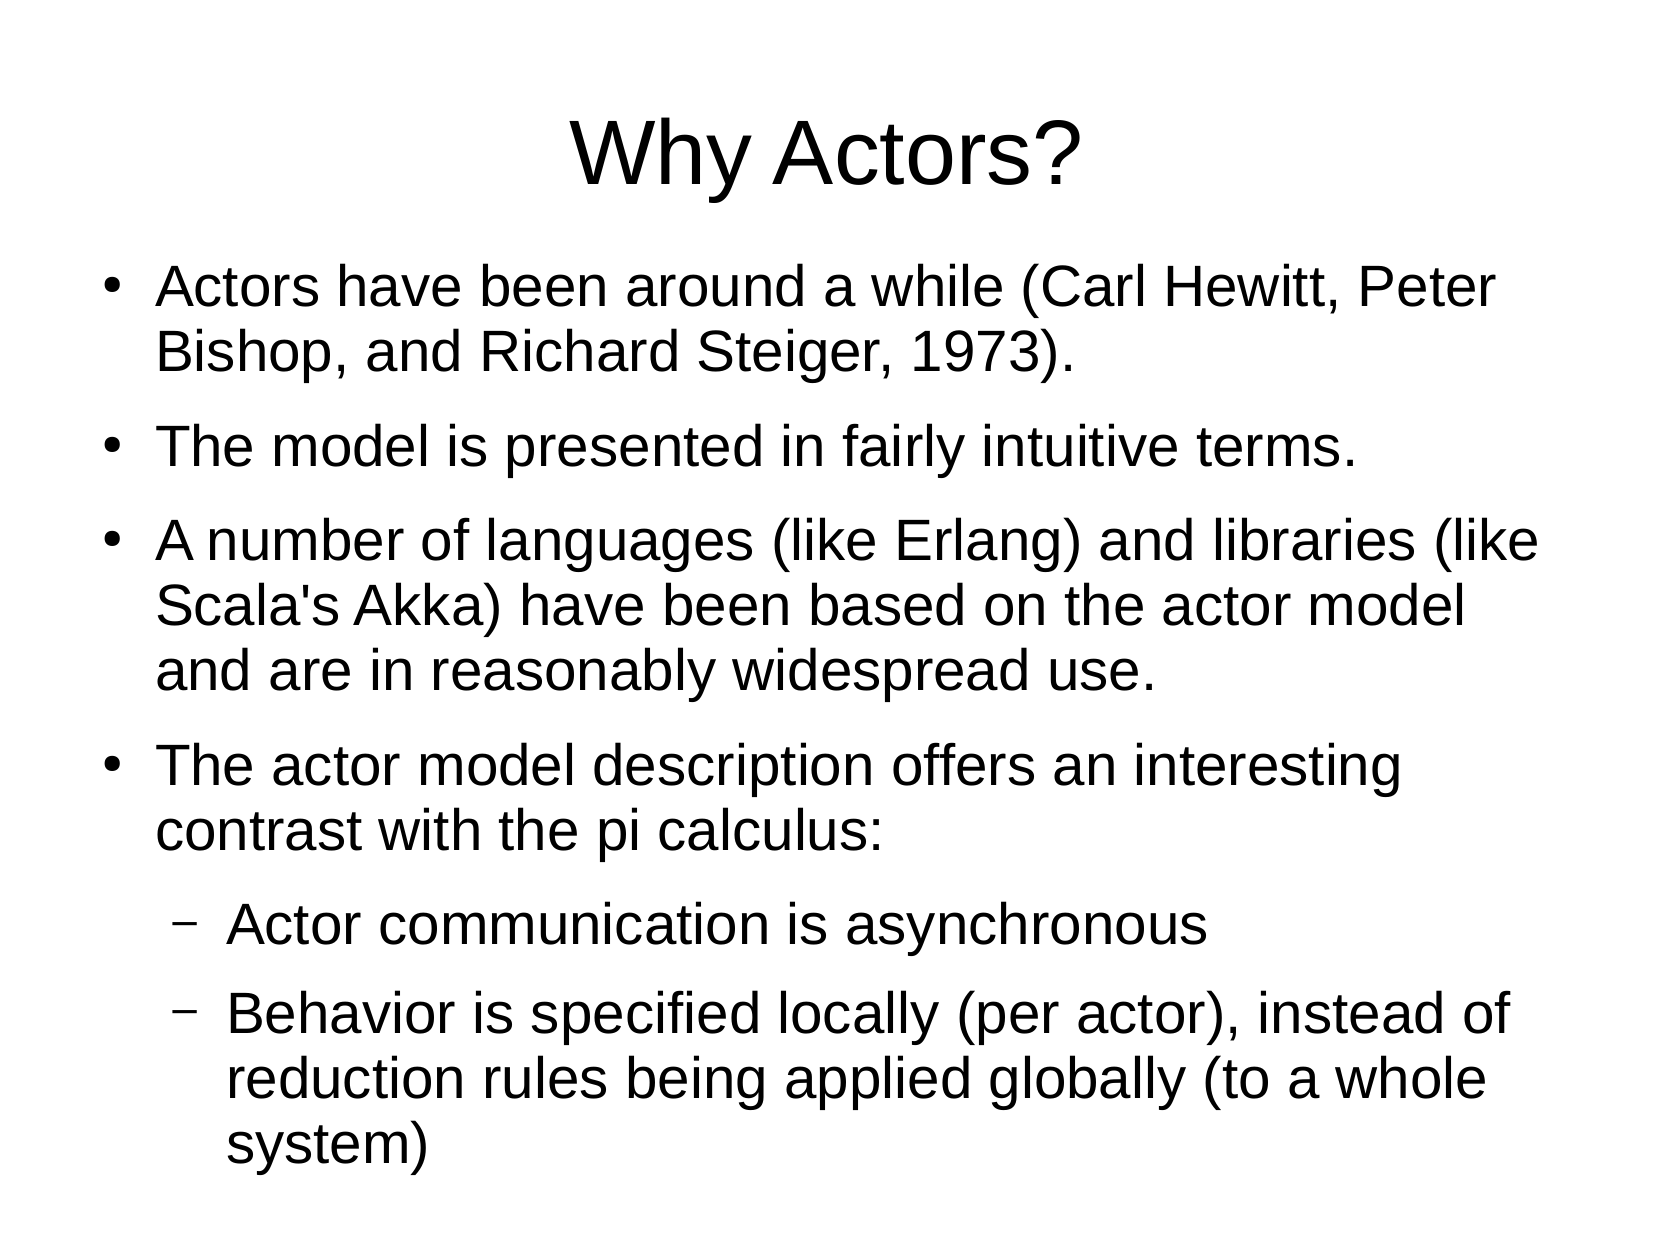

# Why Actors?
Actors have been around a while (Carl Hewitt, Peter Bishop, and Richard Steiger, 1973).
The model is presented in fairly intuitive terms.
A number of languages (like Erlang) and libraries (like Scala's Akka) have been based on the actor model and are in reasonably widespread use.
The actor model description offers an interesting contrast with the pi calculus:
Actor communication is asynchronous
Behavior is specified locally (per actor), instead of reduction rules being applied globally (to a whole system)